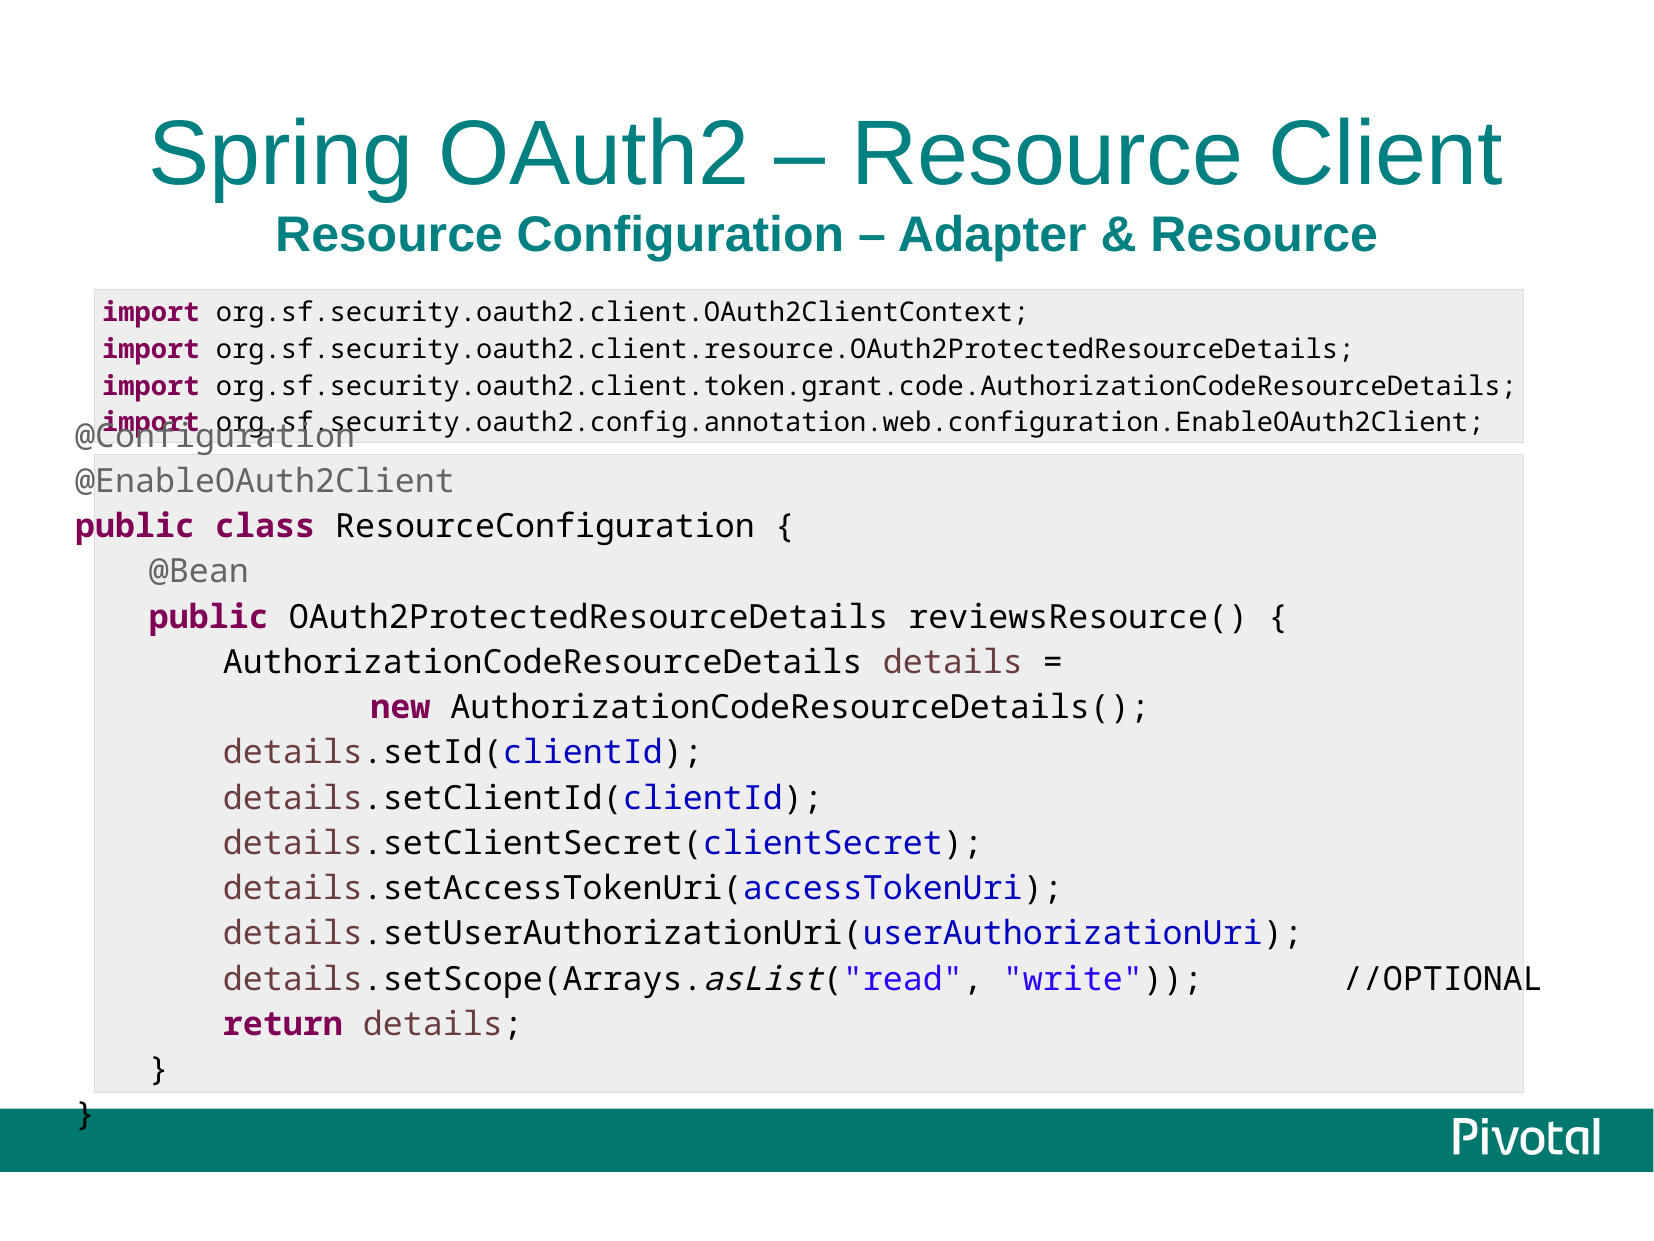

# Spring OAuth2 – Resource Client
Resource Configuration – Adapter & Resource
import org.sf.security.oauth2.client.OAuth2ClientContext;
import org.sf.security.oauth2.client.resource.OAuth2ProtectedResourceDetails;
import org.sf.security.oauth2.client.token.grant.code.AuthorizationCodeResourceDetails;
import org.sf.security.oauth2.config.annotation.web.configuration.EnableOAuth2Client;
@Configuration
@EnableOAuth2Client
public class ResourceConfiguration {
	@Bean
	public OAuth2ProtectedResourceDetails reviewsResource() {
		AuthorizationCodeResourceDetails details =
				new AuthorizationCodeResourceDetails();
		details.setId(clientId);
		details.setClientId(clientId);
		details.setClientSecret(clientSecret);
		details.setAccessTokenUri(accessTokenUri);
		details.setUserAuthorizationUri(userAuthorizationUri);
		details.setScope(Arrays.asList("read", "write")); //OPTIONAL
		return details;
	}
}